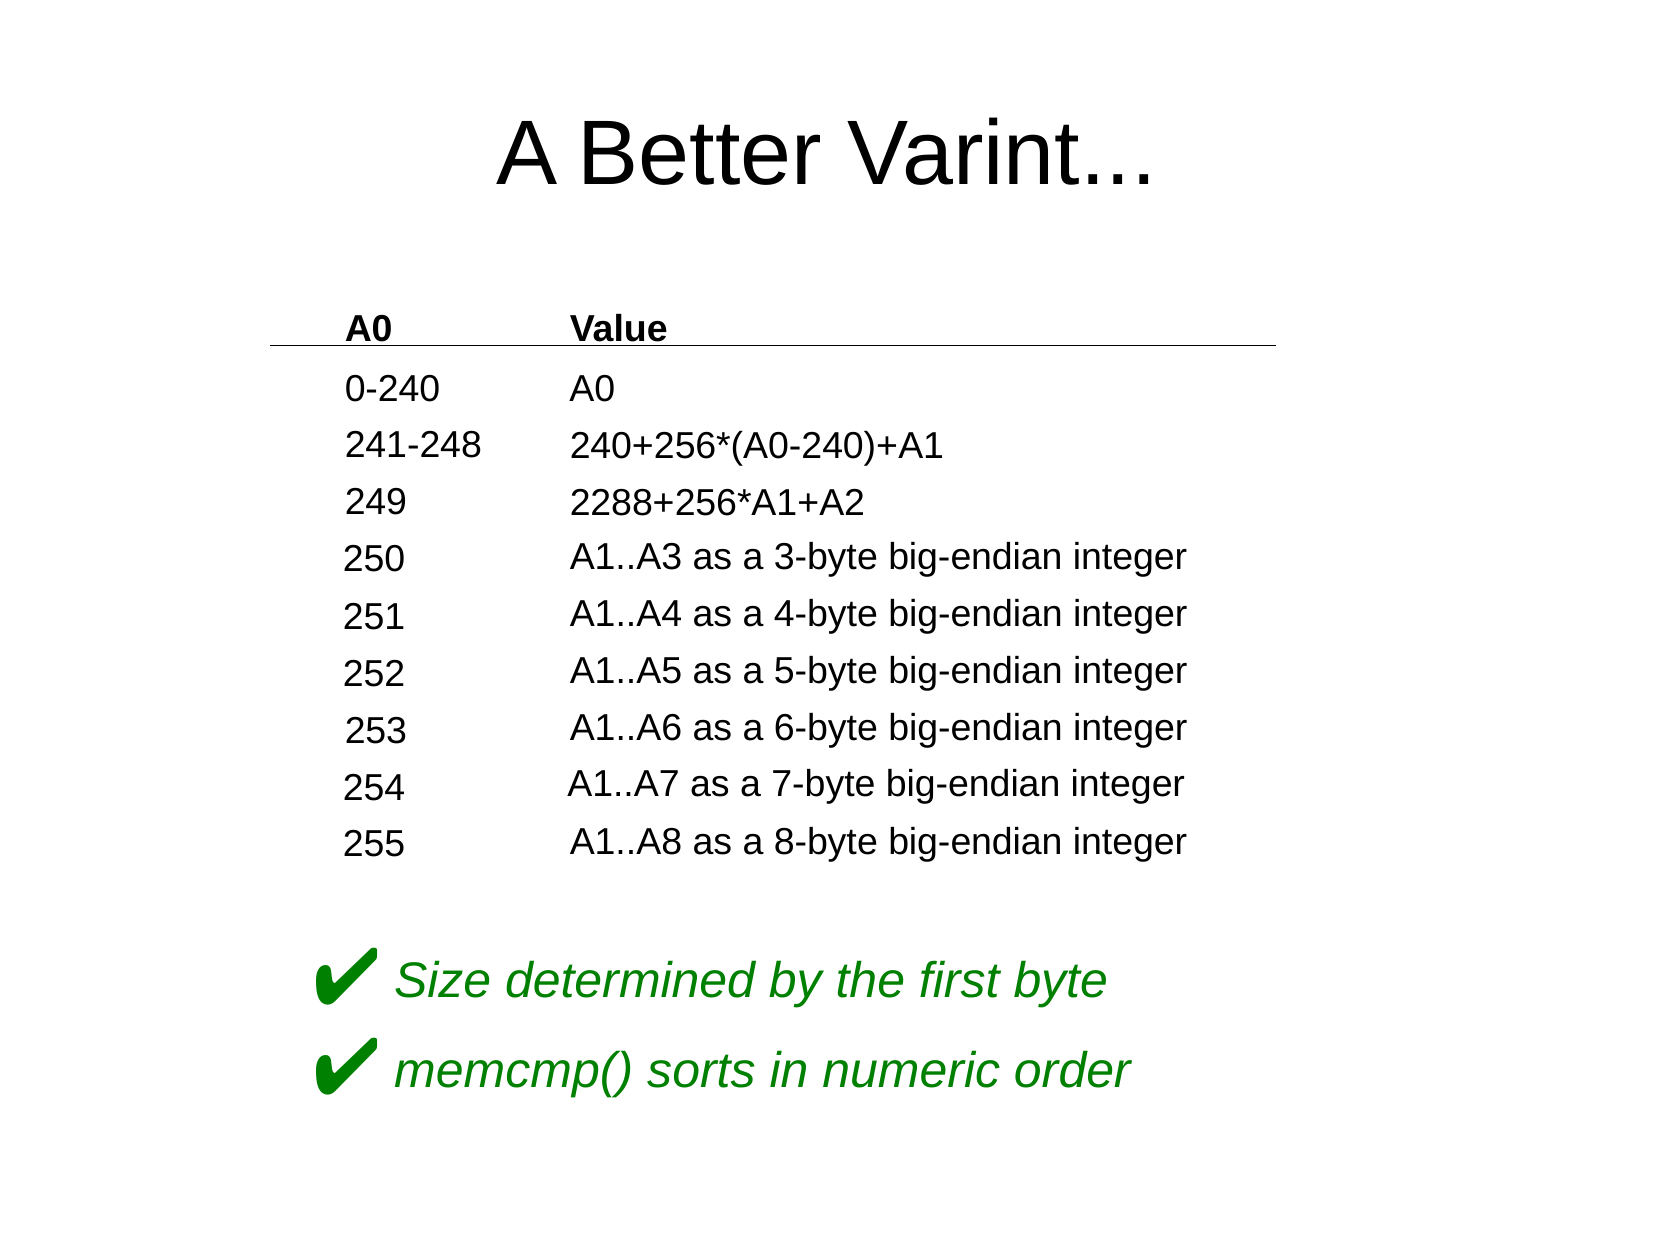

# A Better Varint...
A0
Value
0-240
A0
241-248
240+256*(A0-240)+A1
249
2288+256*A1+A2
A1..A3 as a 3-byte big-endian integer
250
A1..A4 as a 4-byte big-endian integer
251
A1..A5 as a 5-byte big-endian integer
252
A1..A6 as a 6-byte big-endian integer
253
A1..A7 as a 7-byte big-endian integer
254
A1..A8 as a 8-byte big-endian integer
255
 Size determined by the first byte
 memcmp() sorts in numeric order